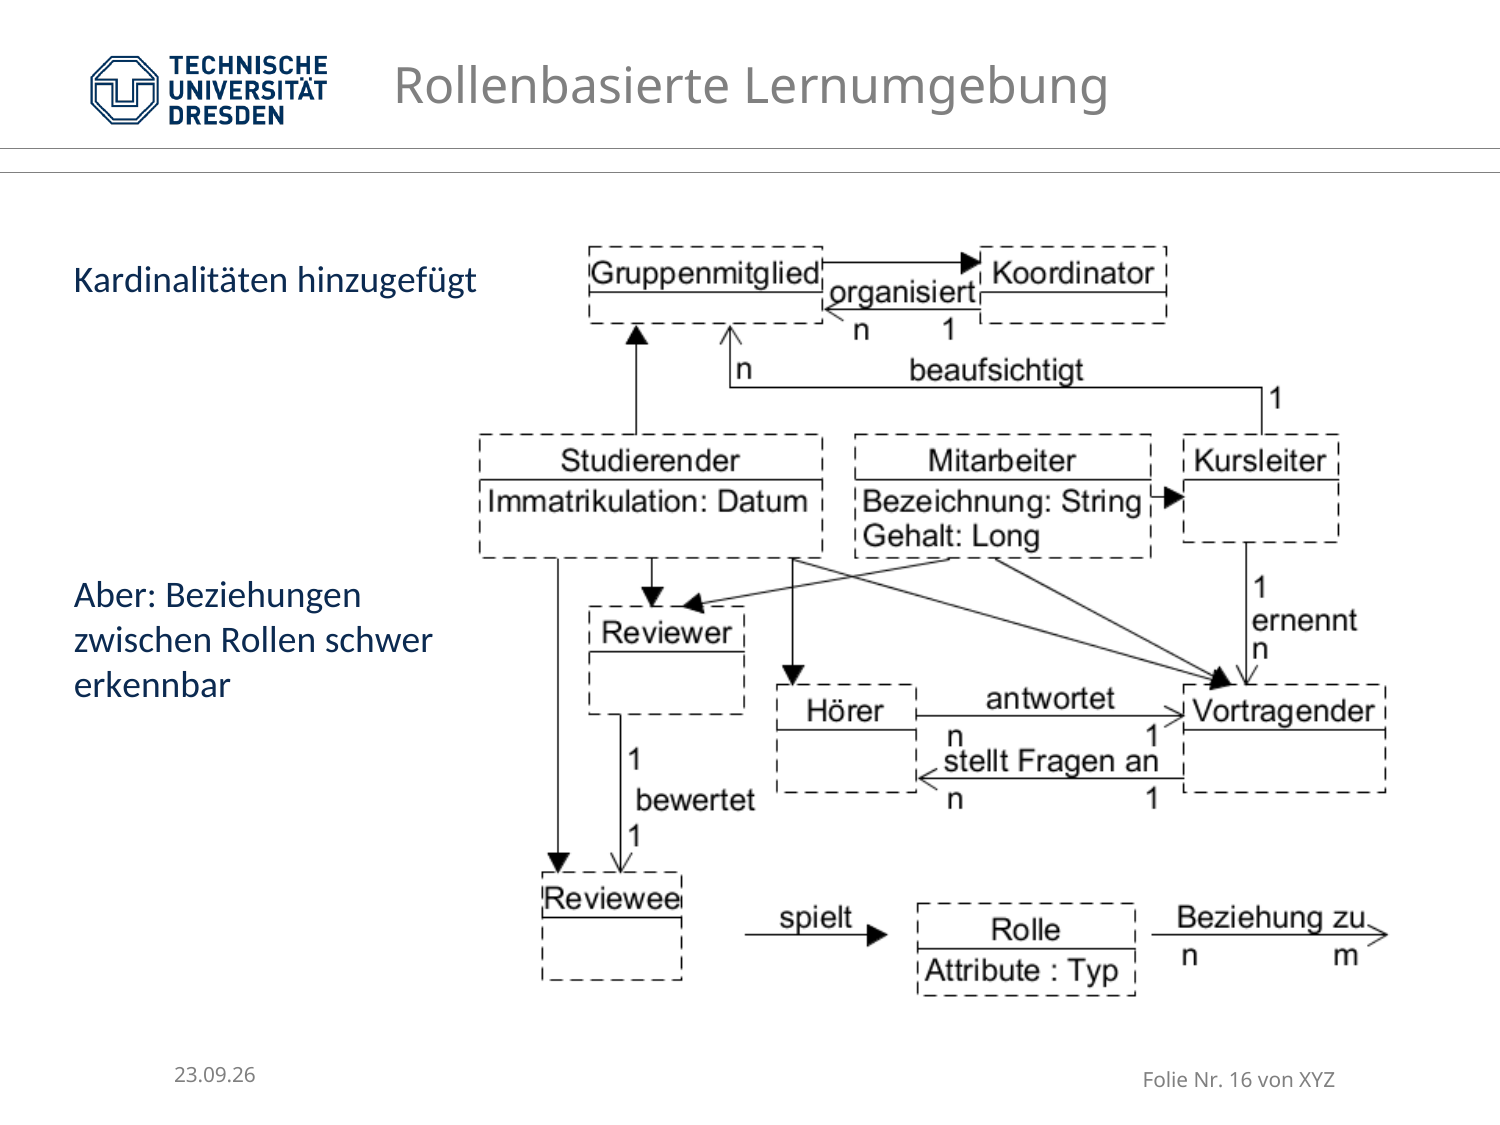

# Rollenbasierte Lernumgebung
Kardinalitäten hinzugefügt
Aber: Beziehungen zwischen Rollen schwer erkennbar